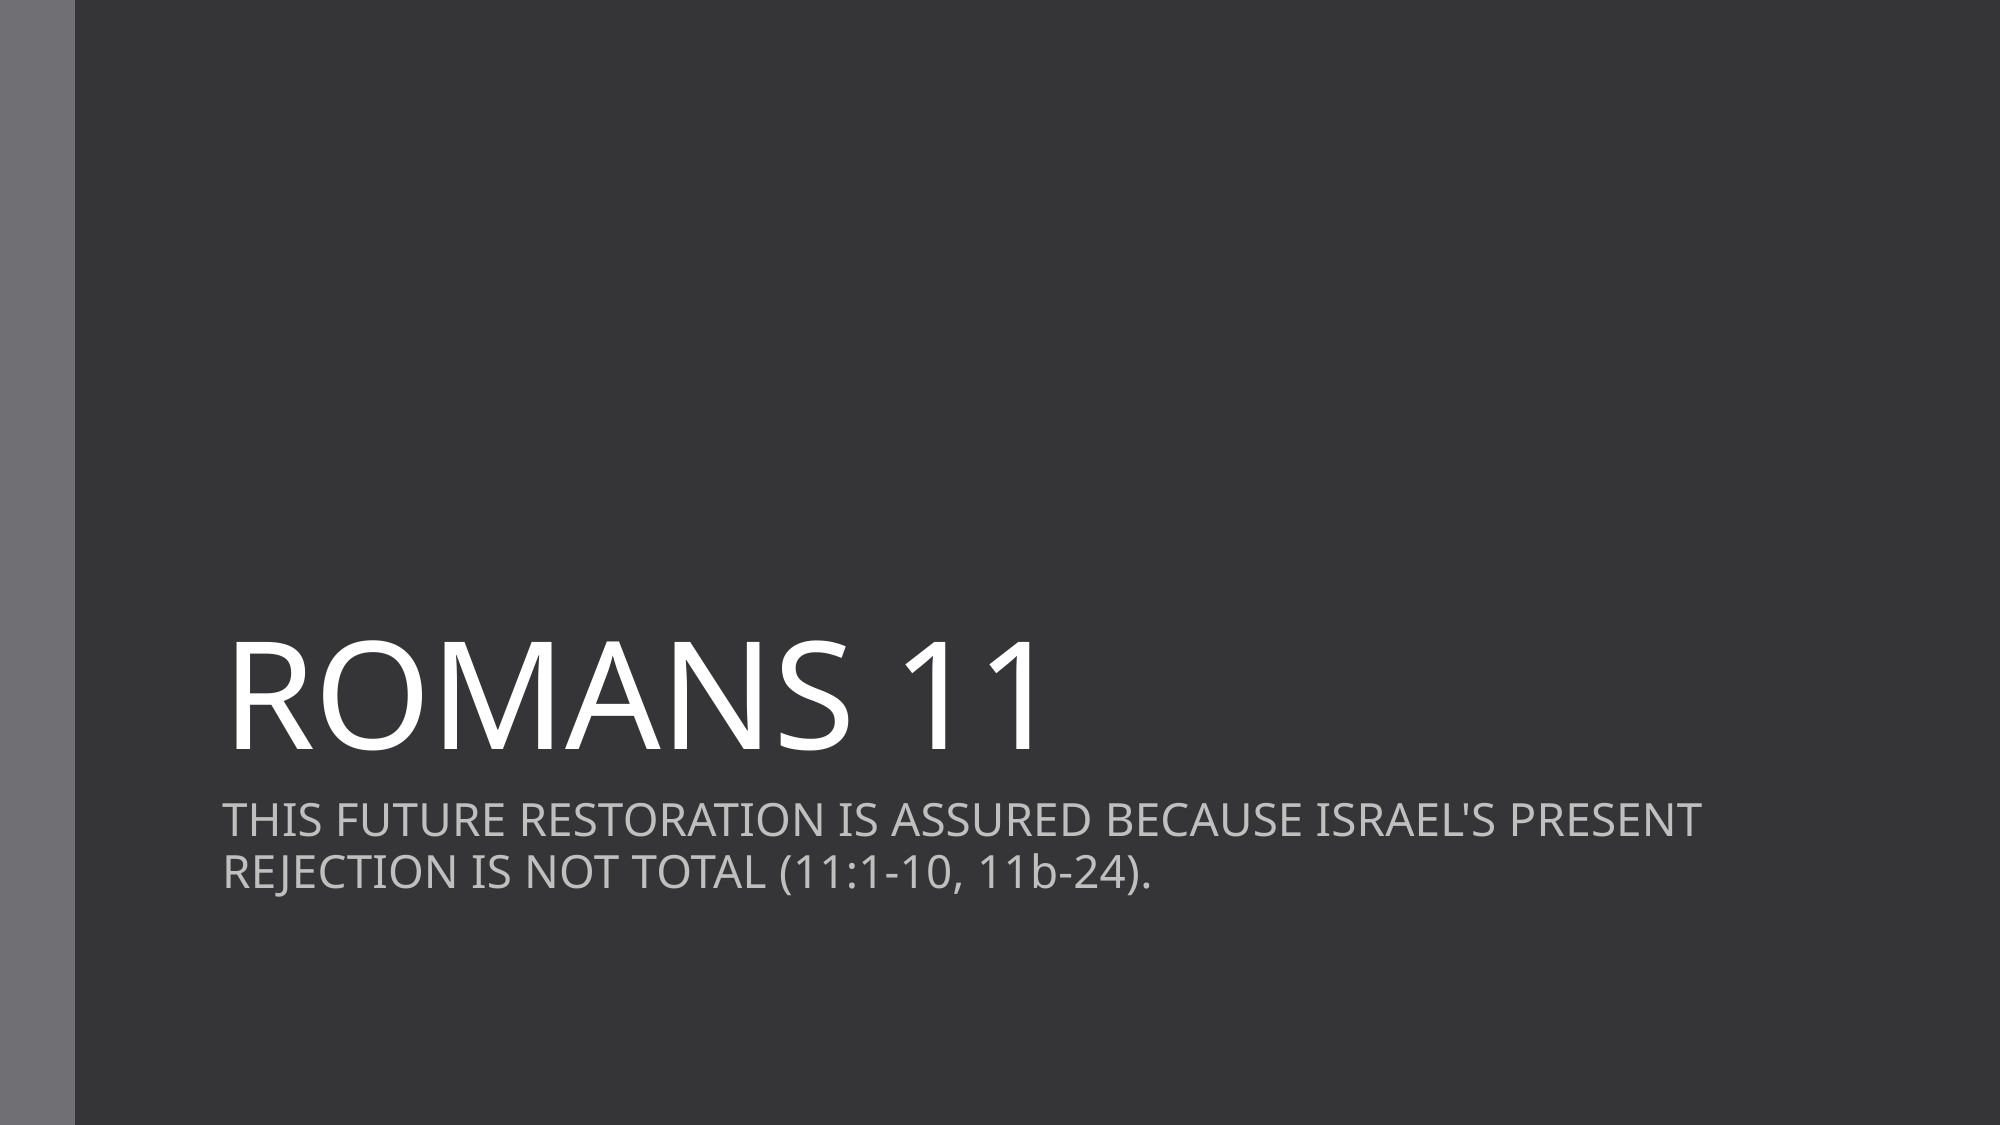

# ROMANS 11
THIS FUTURE RESTORATION IS ASSURED BECAUSE ISRAEL'S PRESENT REJECTION IS NOT TOTAL (11:1-10, 11b-24).